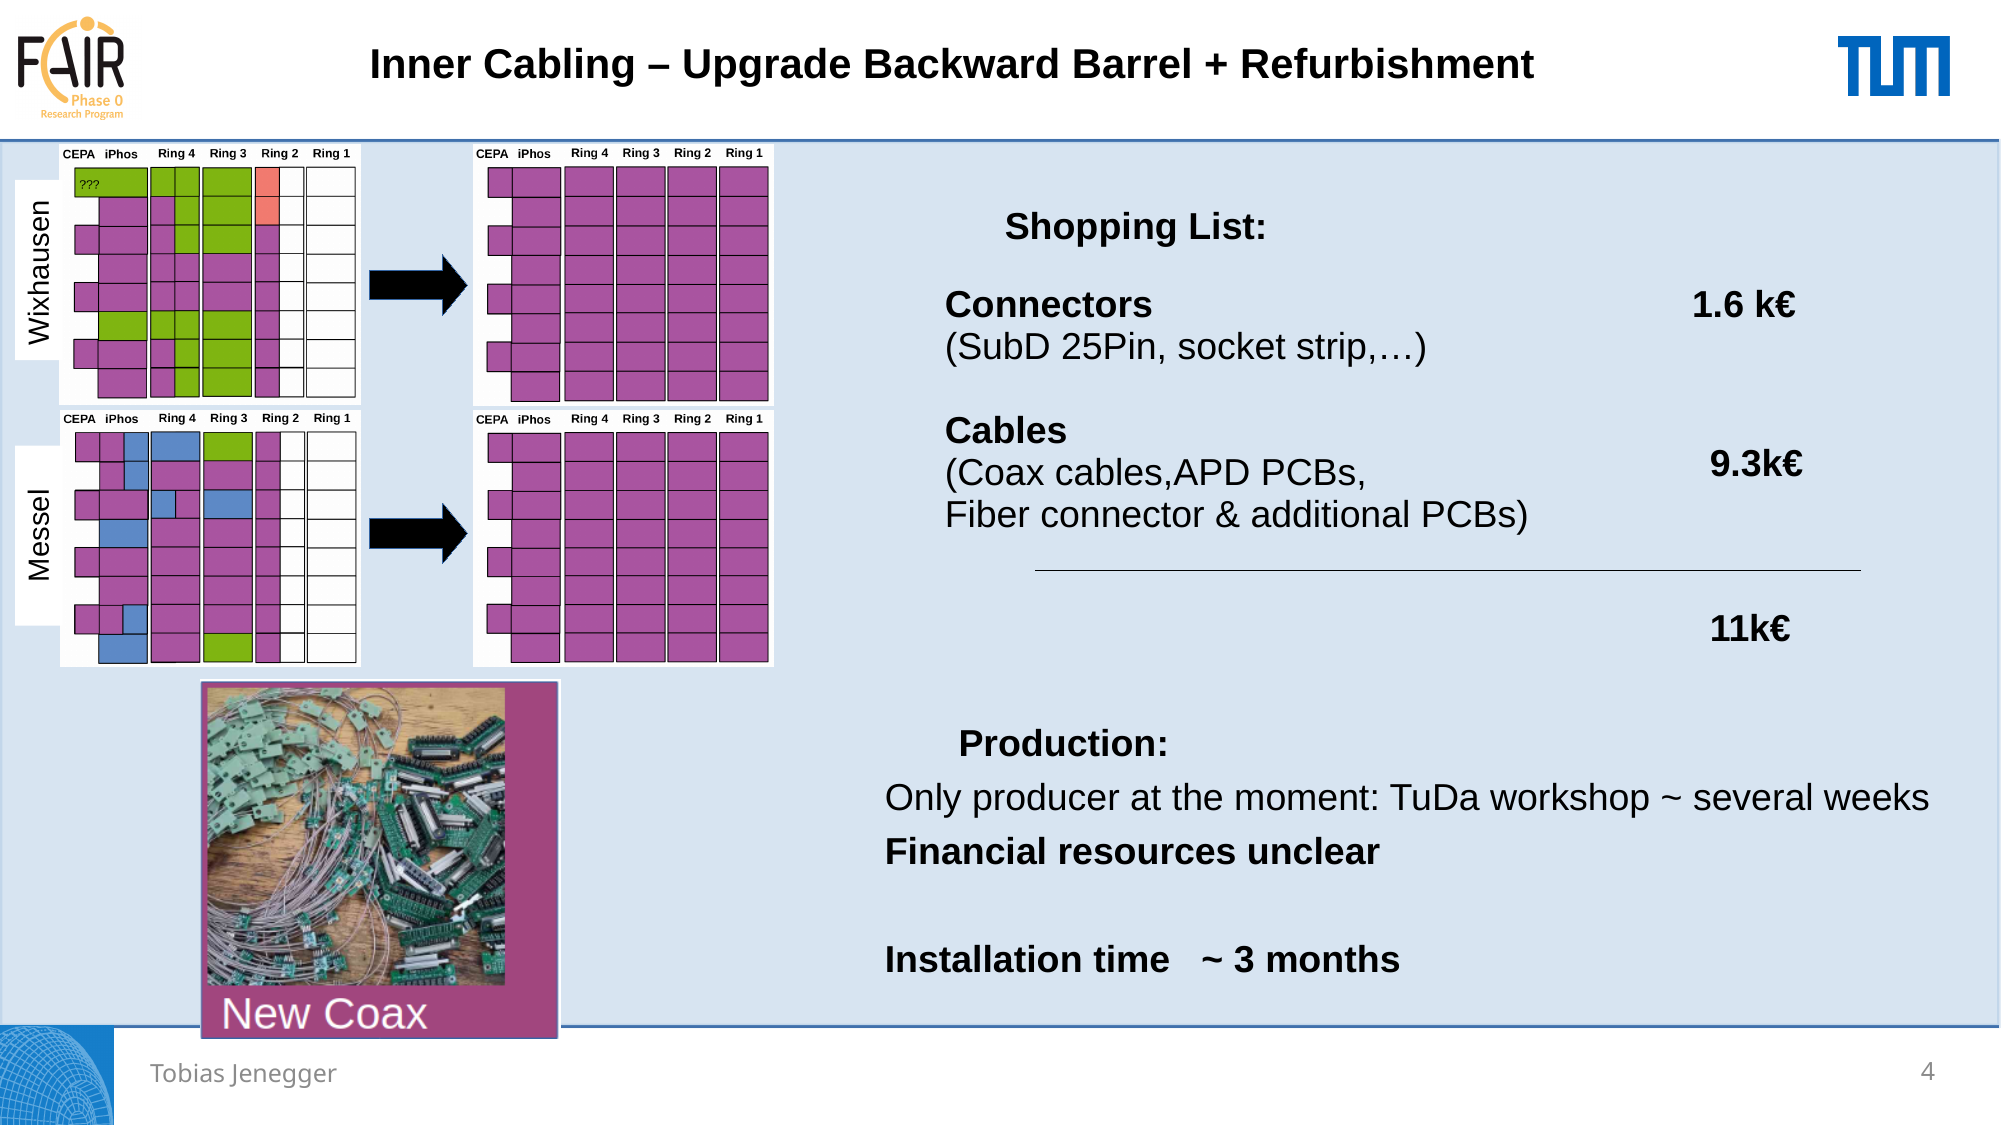

Inner Cabling – Upgrade Backward Barrel + Refurbishment
Shopping List:
Wixhausen
Connectors
(SubD 25Pin, socket strip,…)
Cables
(Coax cables,APD PCBs,
Fiber connector & additional PCBs)
1.6 k€
9.3k€
Messel
11k€
	Production:
Only producer at the moment: TuDa workshop ~ several weeks
Financial resources unclear
Installation time ~ 3 months
4